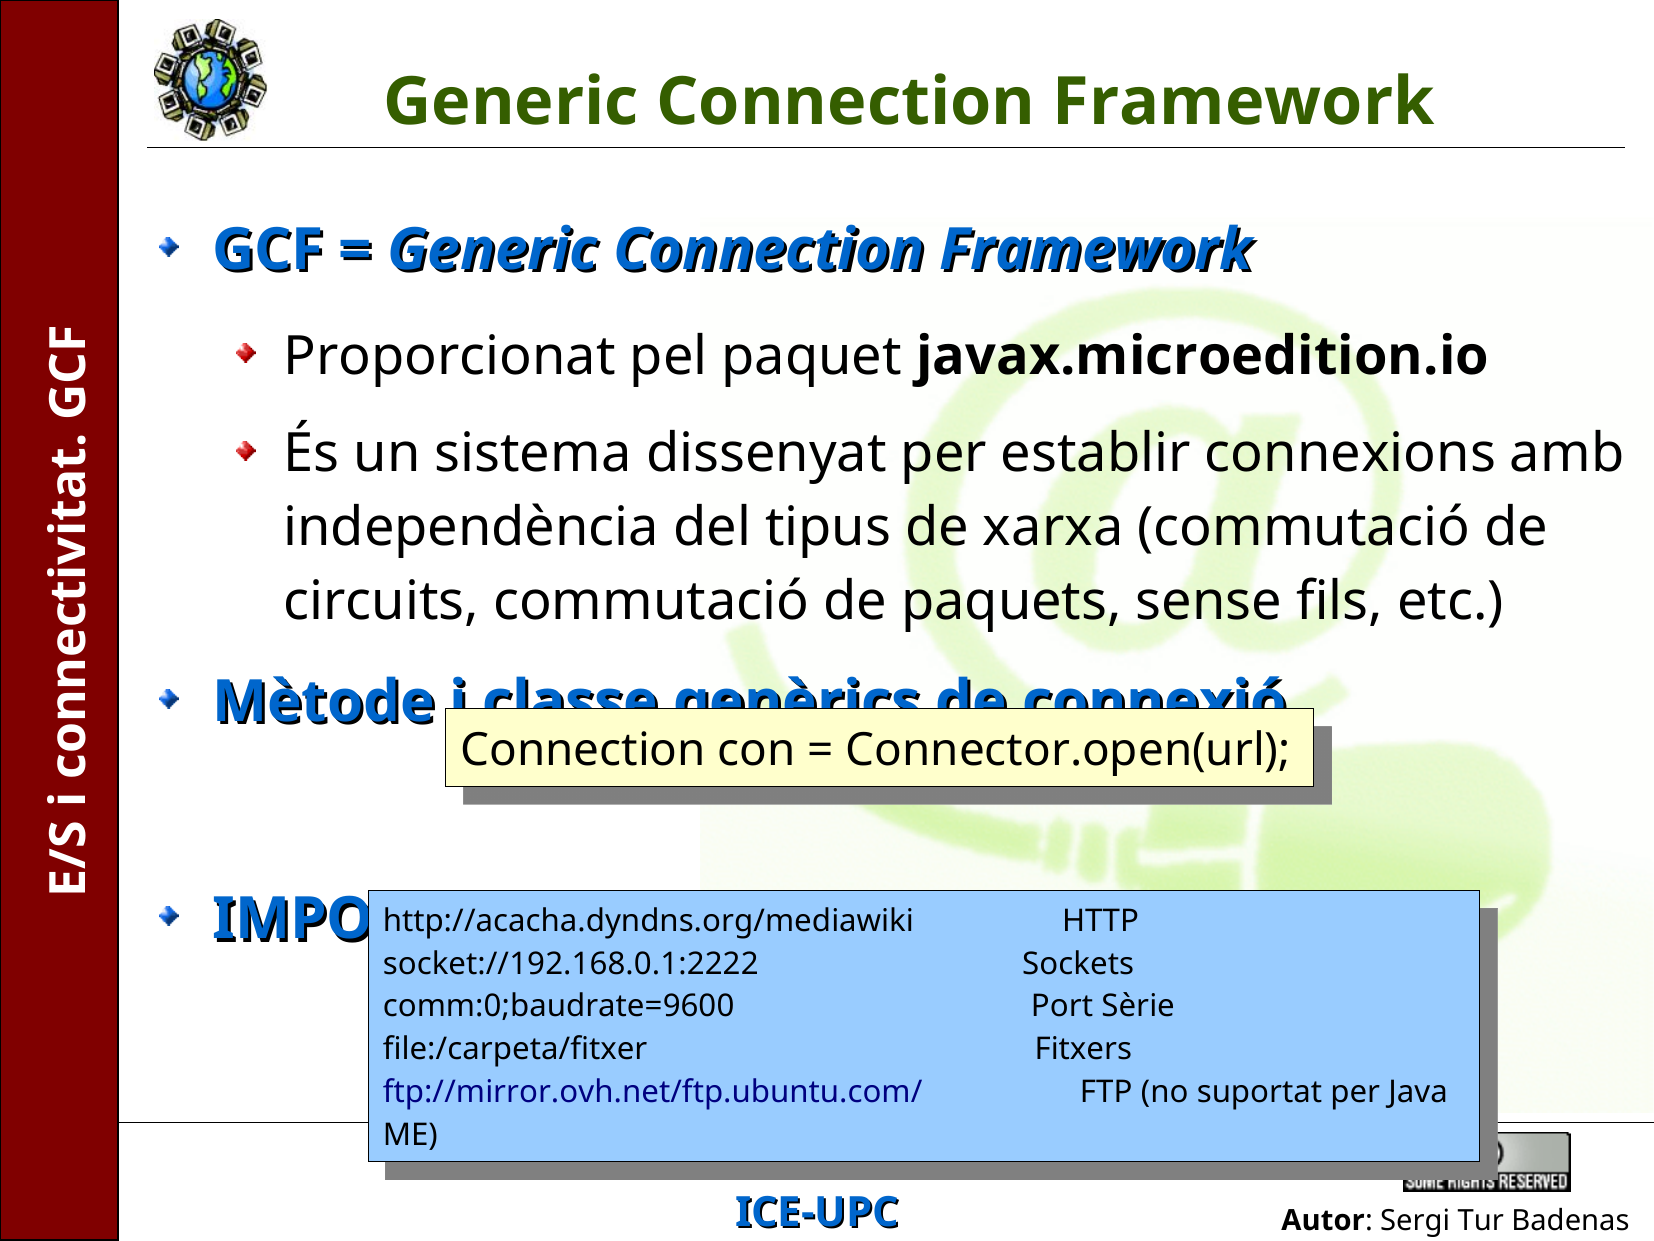

# Generic Connection Framework
GCF = Generic Connection Framework
Proporcionat pel paquet javax.microedition.io
És un sistema dissenyat per establir connexions amb independència del tipus de xarxa (commutació de circuits, commutació de paquets, sense fils, etc.)
Mètode i classe genèrics de connexió
IMPORTANT: URL no és només web!
Connection con = Connector.open(url);
http://acacha.dyndns.org/mediawiki HTTP
socket://192.168.0.1:2222 Sockets
comm:0;baudrate=9600 Port Sèrie
file:/carpeta/fitxer Fitxers
ftp://mirror.ovh.net/ftp.ubuntu.com/ FTP (no suportat per Java ME)